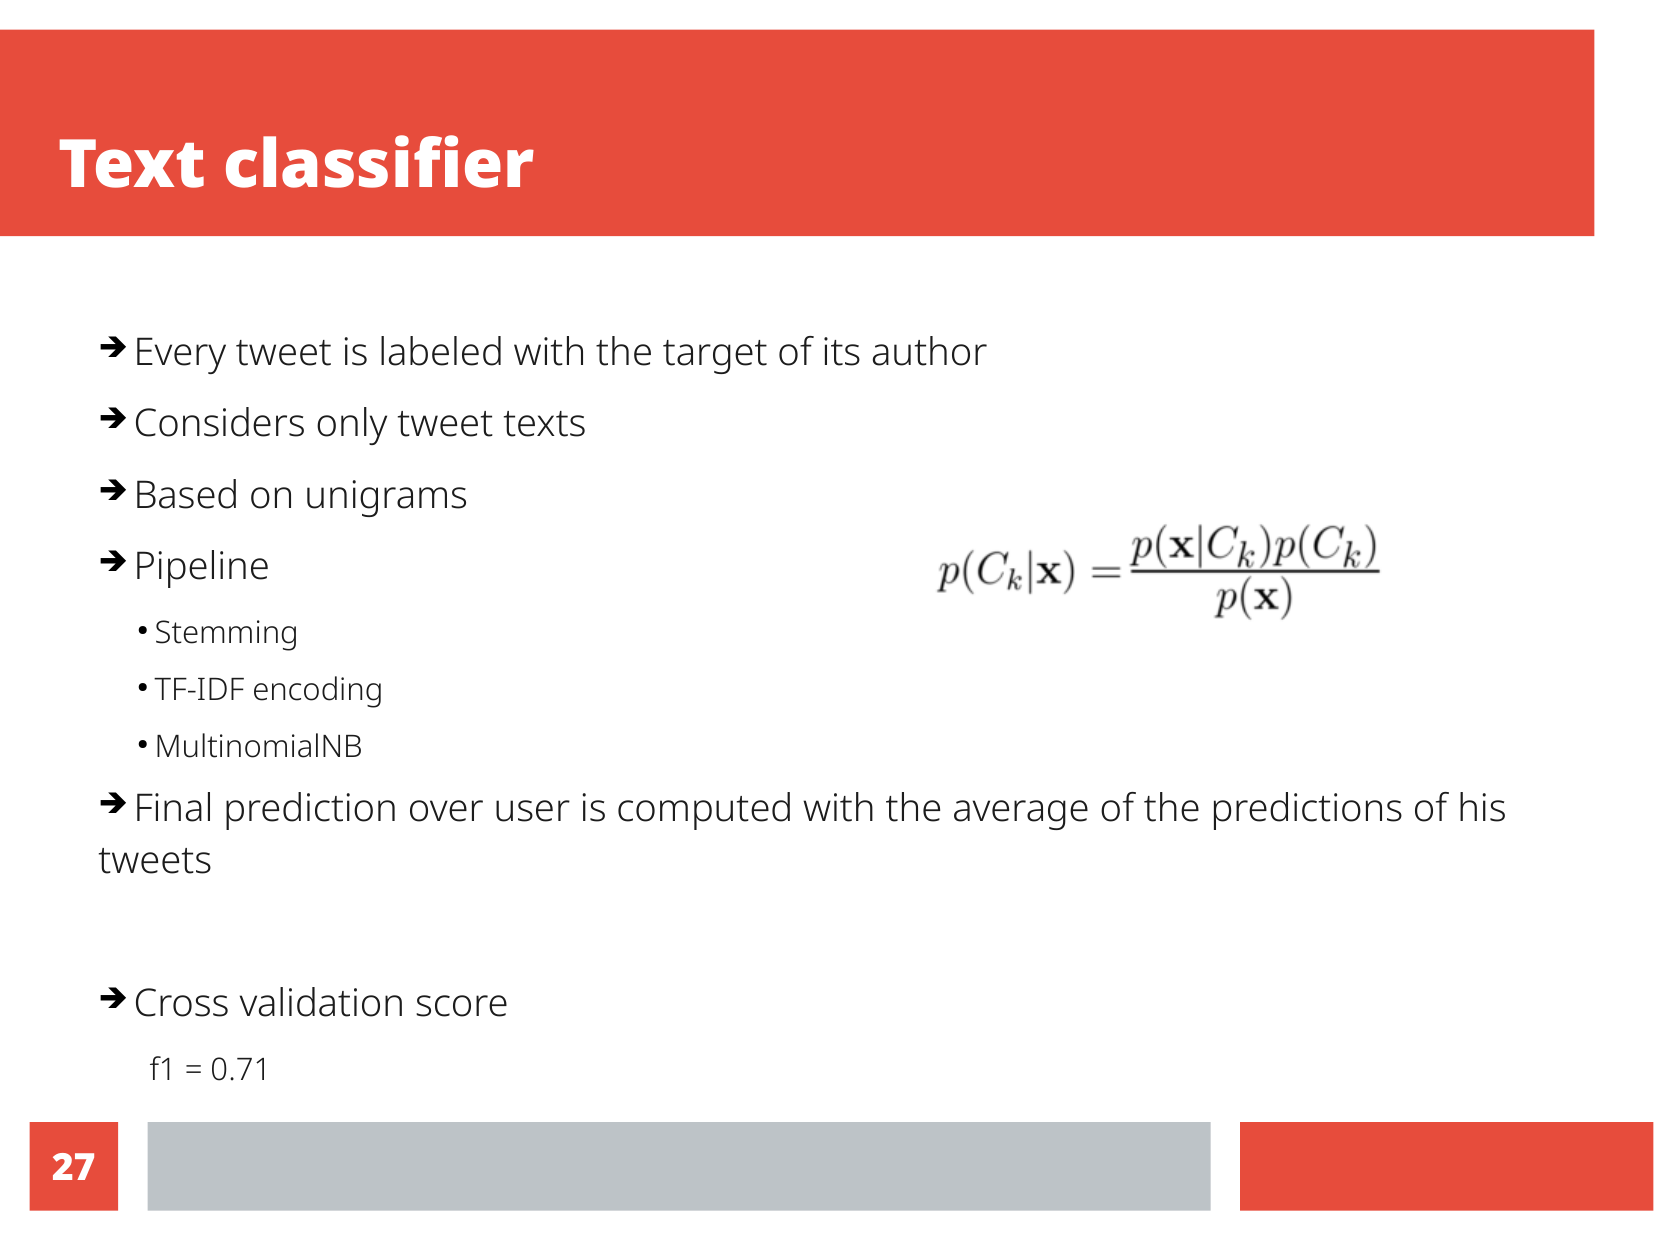

# Text classifier
 Every tweet is labeled with the target of its author
 Considers only tweet texts
 Based on unigrams
 Pipeline
 Stemming
 TF-IDF encoding
 MultinomialNB
 Final prediction over user is computed with the average of the predictions of his tweets
 Cross validation score
f1 = 0.71
27